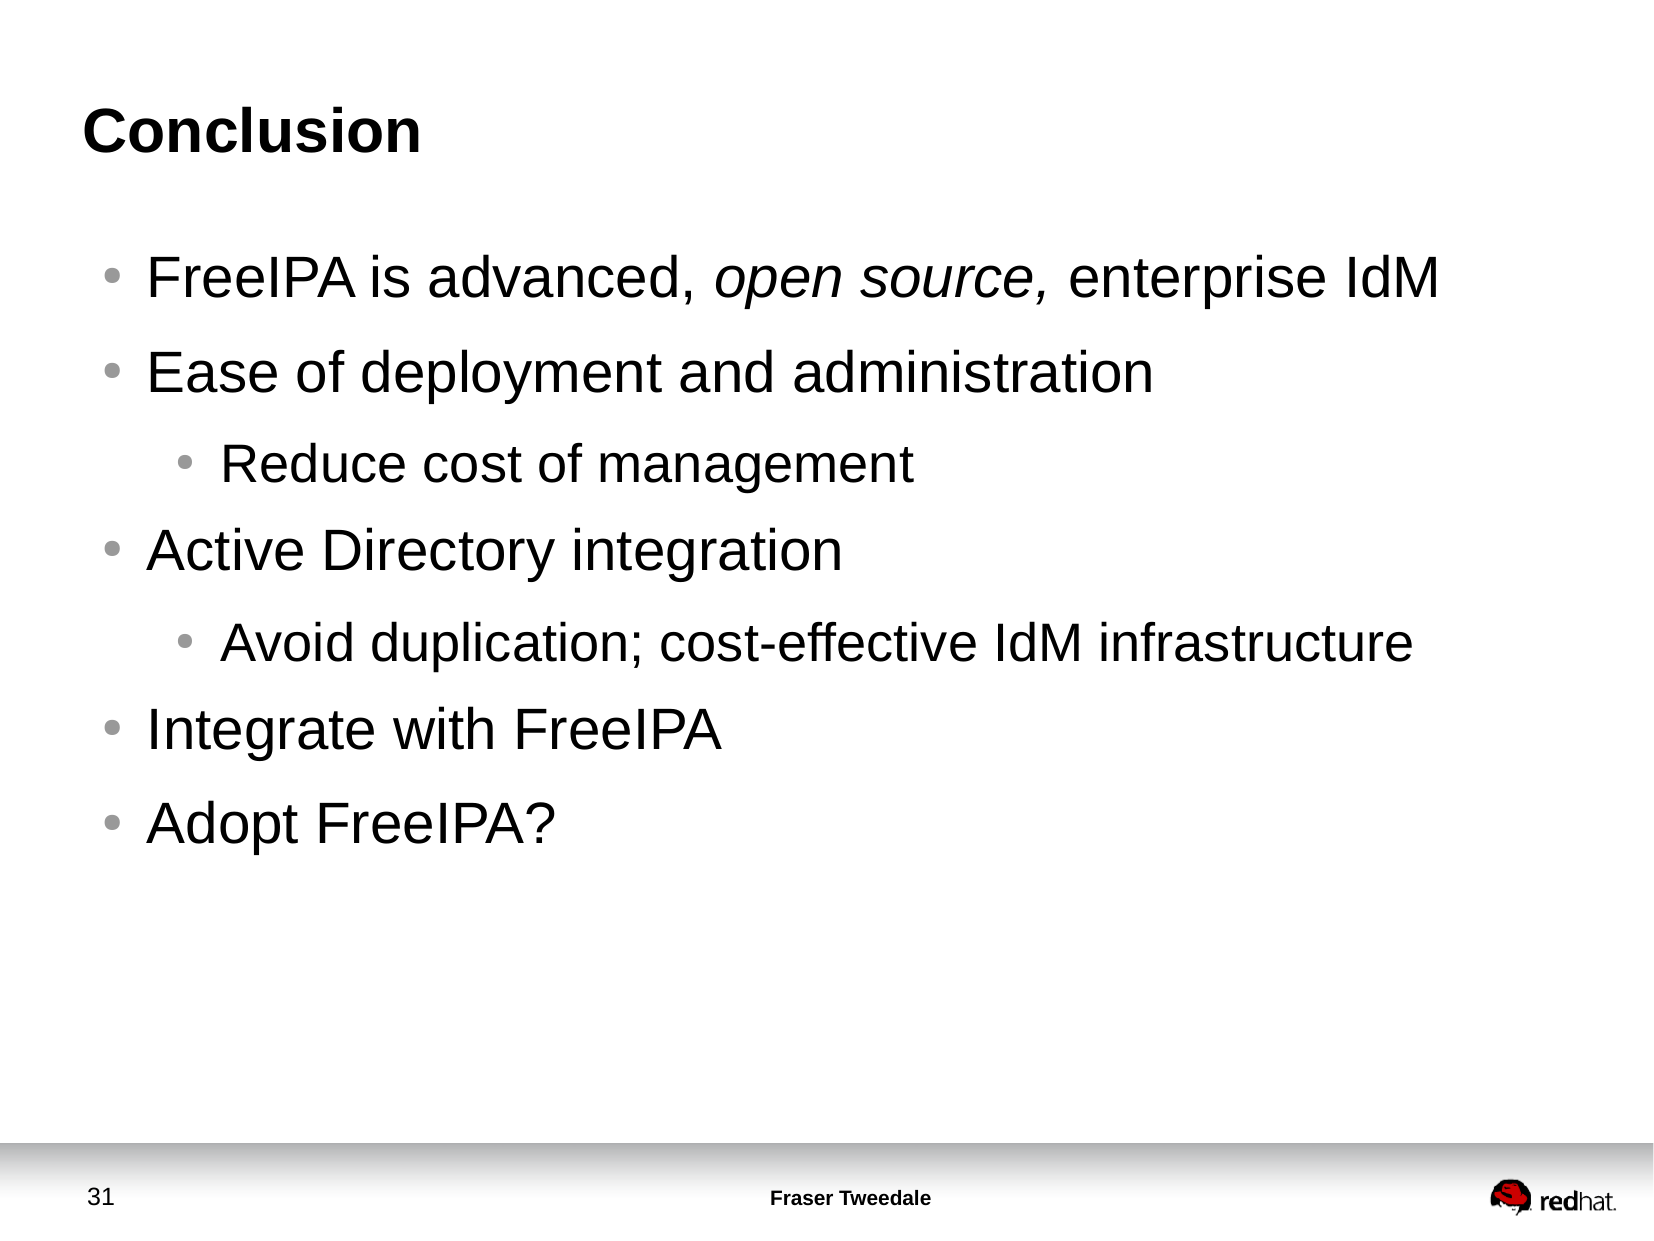

# Conclusion
FreeIPA is advanced, open source, enterprise IdM
Ease of deployment and administration
Reduce cost of management
Active Directory integration
Avoid duplication; cost-effective IdM infrastructure
Integrate with FreeIPA
Adopt FreeIPA?